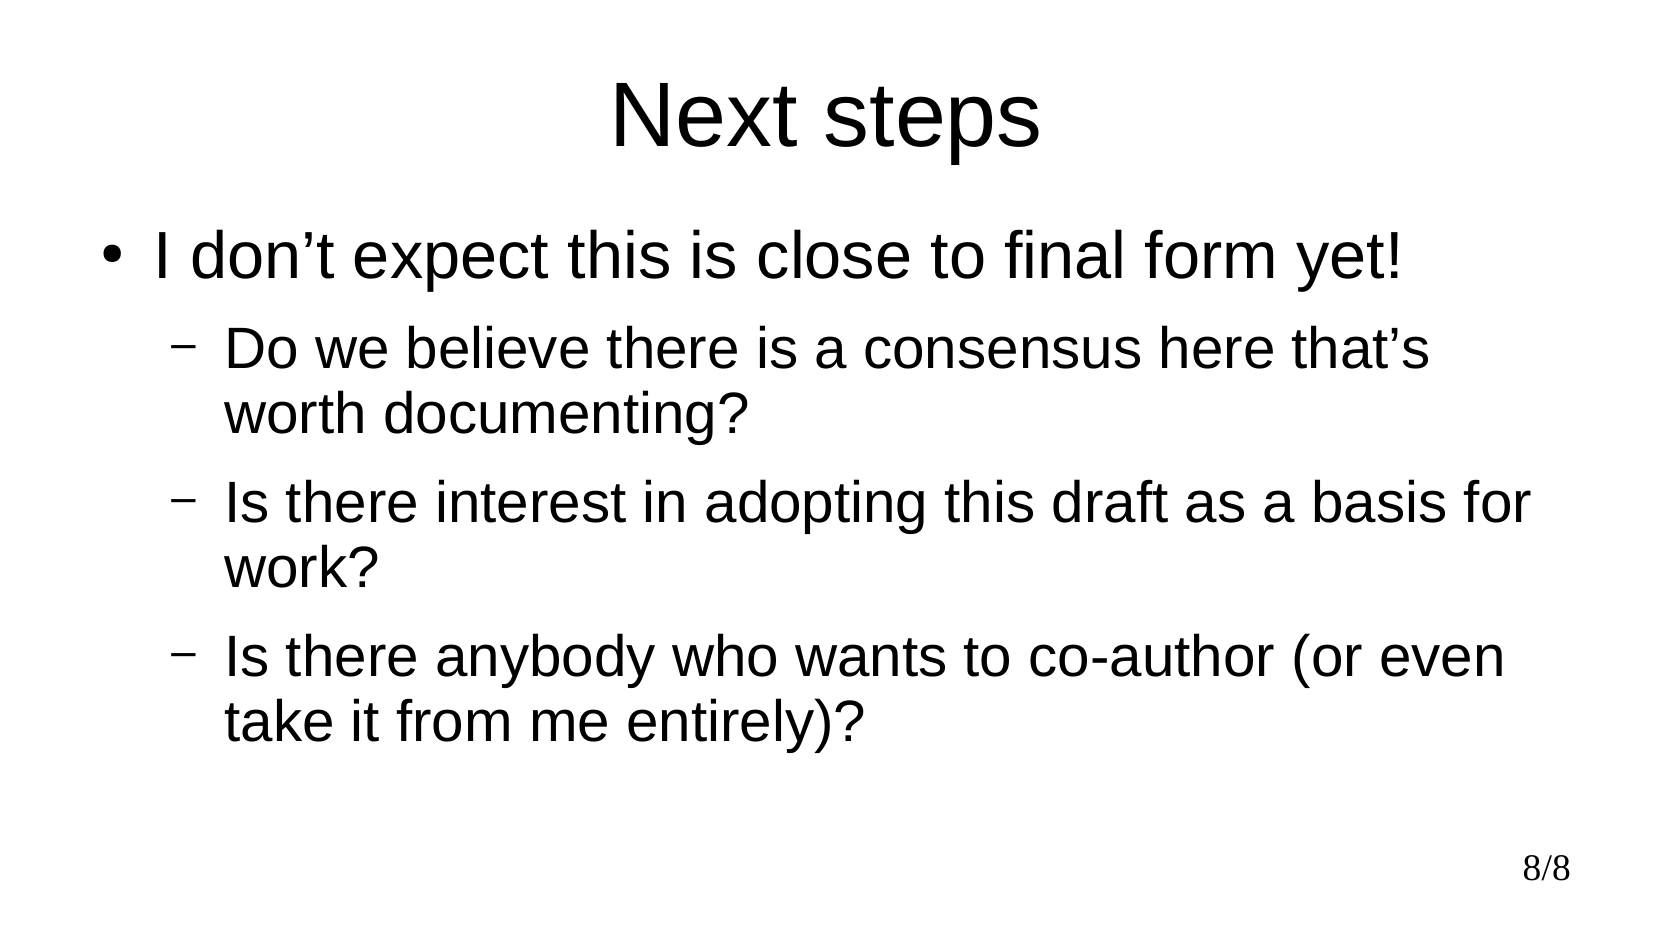

# Next steps
I don’t expect this is close to final form yet!
Do we believe there is a consensus here that’s worth documenting?
Is there interest in adopting this draft as a basis for work?
Is there anybody who wants to co-author (or even take it from me entirely)?
8